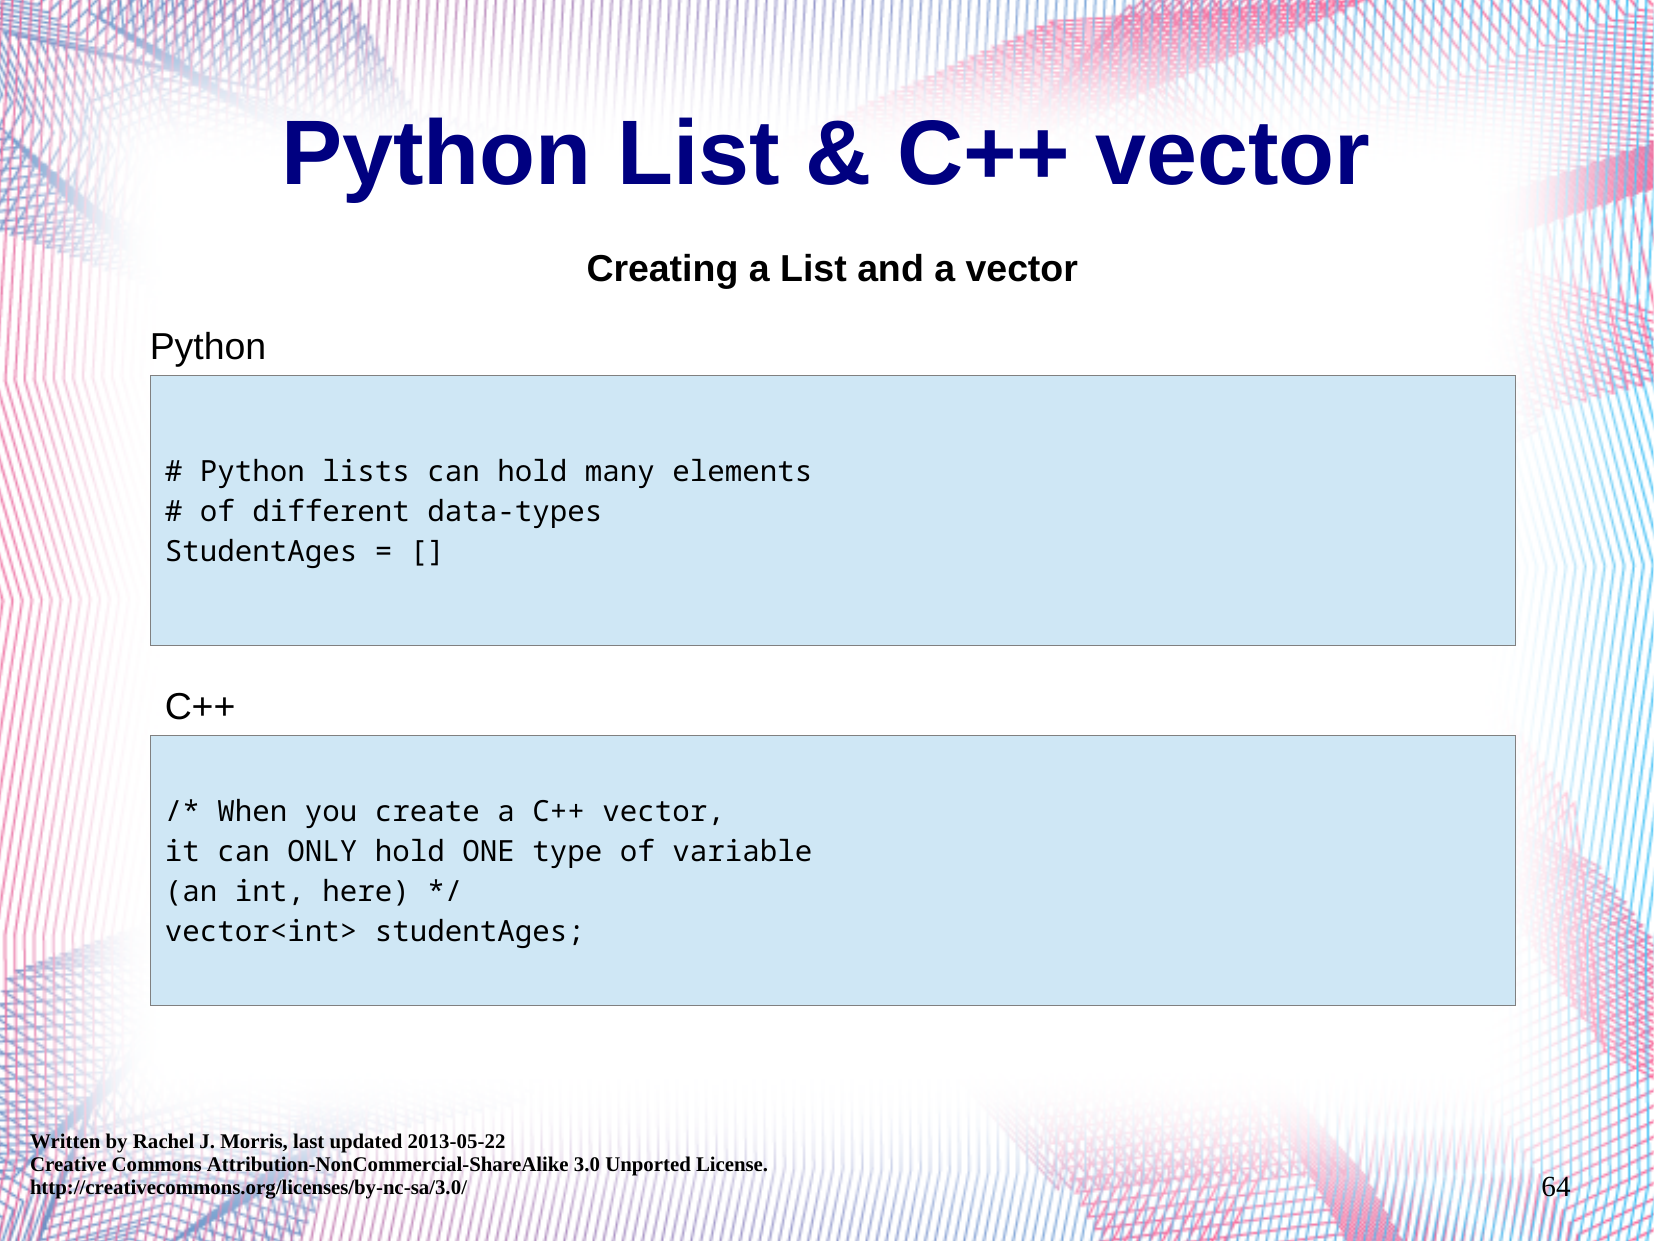

# Python List & C++ vector
Creating a List and a vector
Python
# Python lists can hold many elements
# of different data-types
StudentAges = []
C++
/* When you create a C++ vector,
it can ONLY hold ONE type of variable
(an int, here) */
vector<int> studentAges;
64